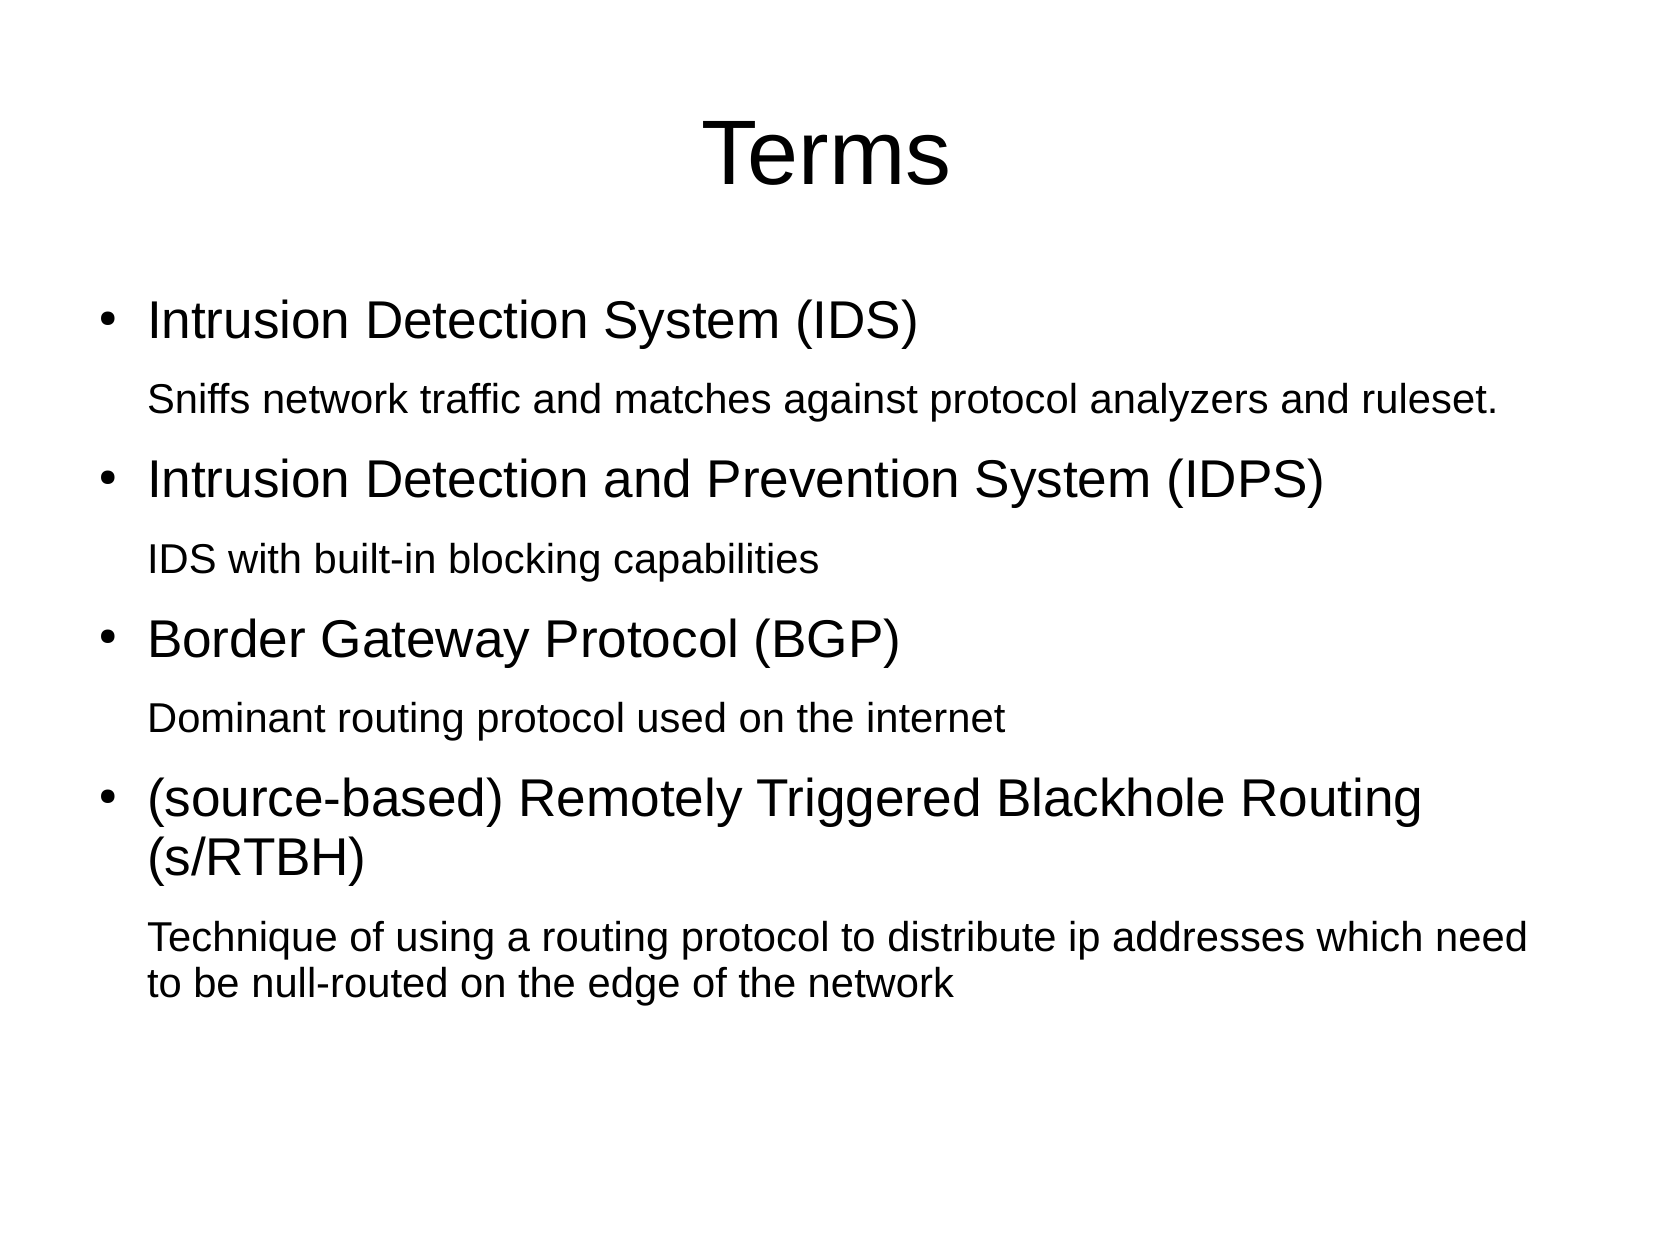

# Terms
Intrusion Detection System (IDS)
Sniffs network traffic and matches against protocol analyzers and ruleset.
Intrusion Detection and Prevention System (IDPS)
IDS with built-in blocking capabilities
Border Gateway Protocol (BGP)
Dominant routing protocol used on the internet
(source-based) Remotely Triggered Blackhole Routing (s/RTBH)
Technique of using a routing protocol to distribute ip addresses which need to be null-routed on the edge of the network